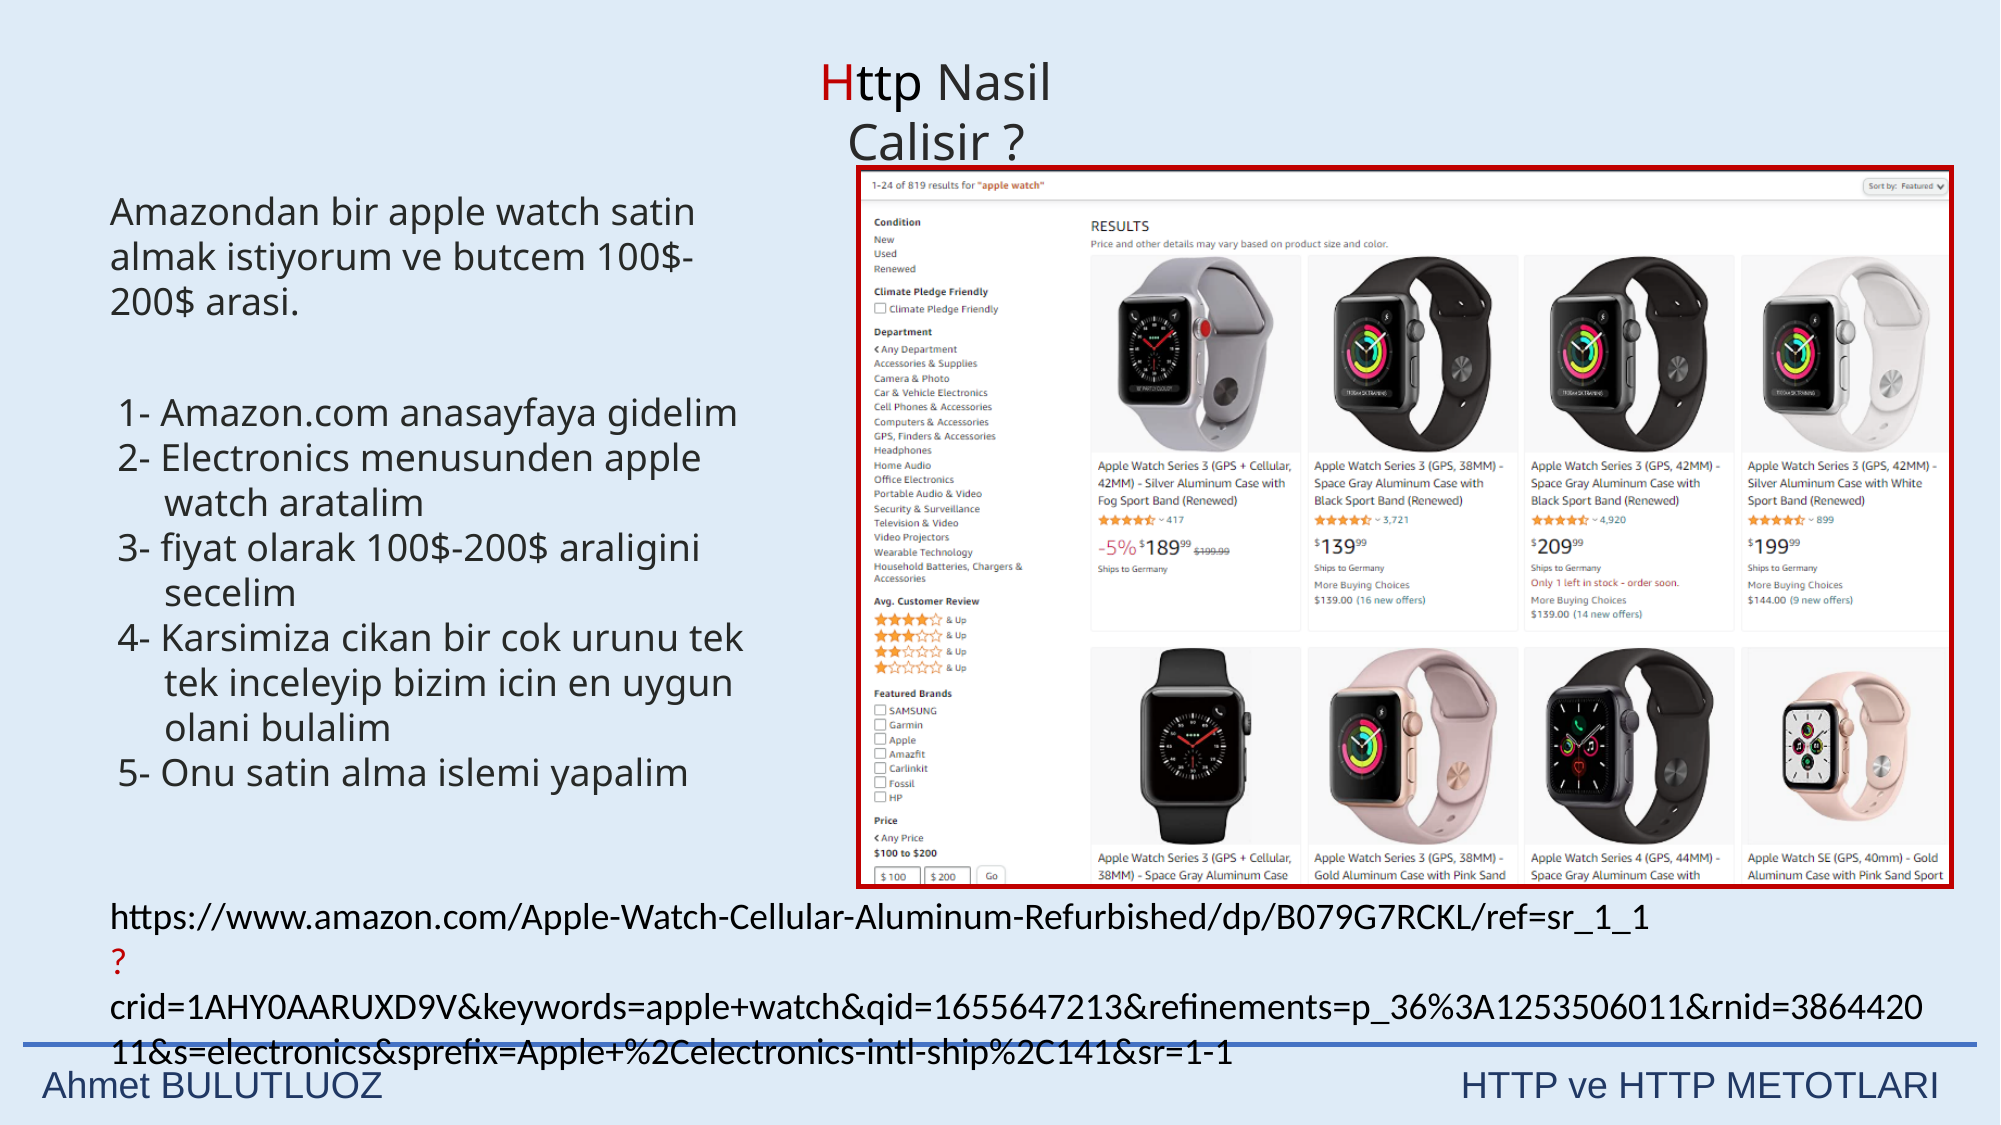

Http Nasil Calisir ?
Amazondan bir apple watch satin almak istiyorum ve butcem 100$-200$ arasi.
1- Amazon.com anasayfaya gidelim
2- Electronics menusunden apple watch aratalim
3- fiyat olarak 100$-200$ araligini secelim
4- Karsimiza cikan bir cok urunu tek tek inceleyip bizim icin en uygun olani bulalim
5- Onu satin alma islemi yapalim
https://www.amazon.com/Apple-Watch-Cellular-Aluminum-Refurbished/dp/B079G7RCKL/ref=sr_1_1
?crid=1AHY0AARUXD9V&keywords=apple+watch&qid=1655647213&refinements=p_36%3A1253506011&rnid=386442011&s=electronics&sprefix=Apple+%2Celectronics-intl-ship%2C141&sr=1-1
Ahmet BULUTLUOZ HTTP ve HTTP METOTLARI